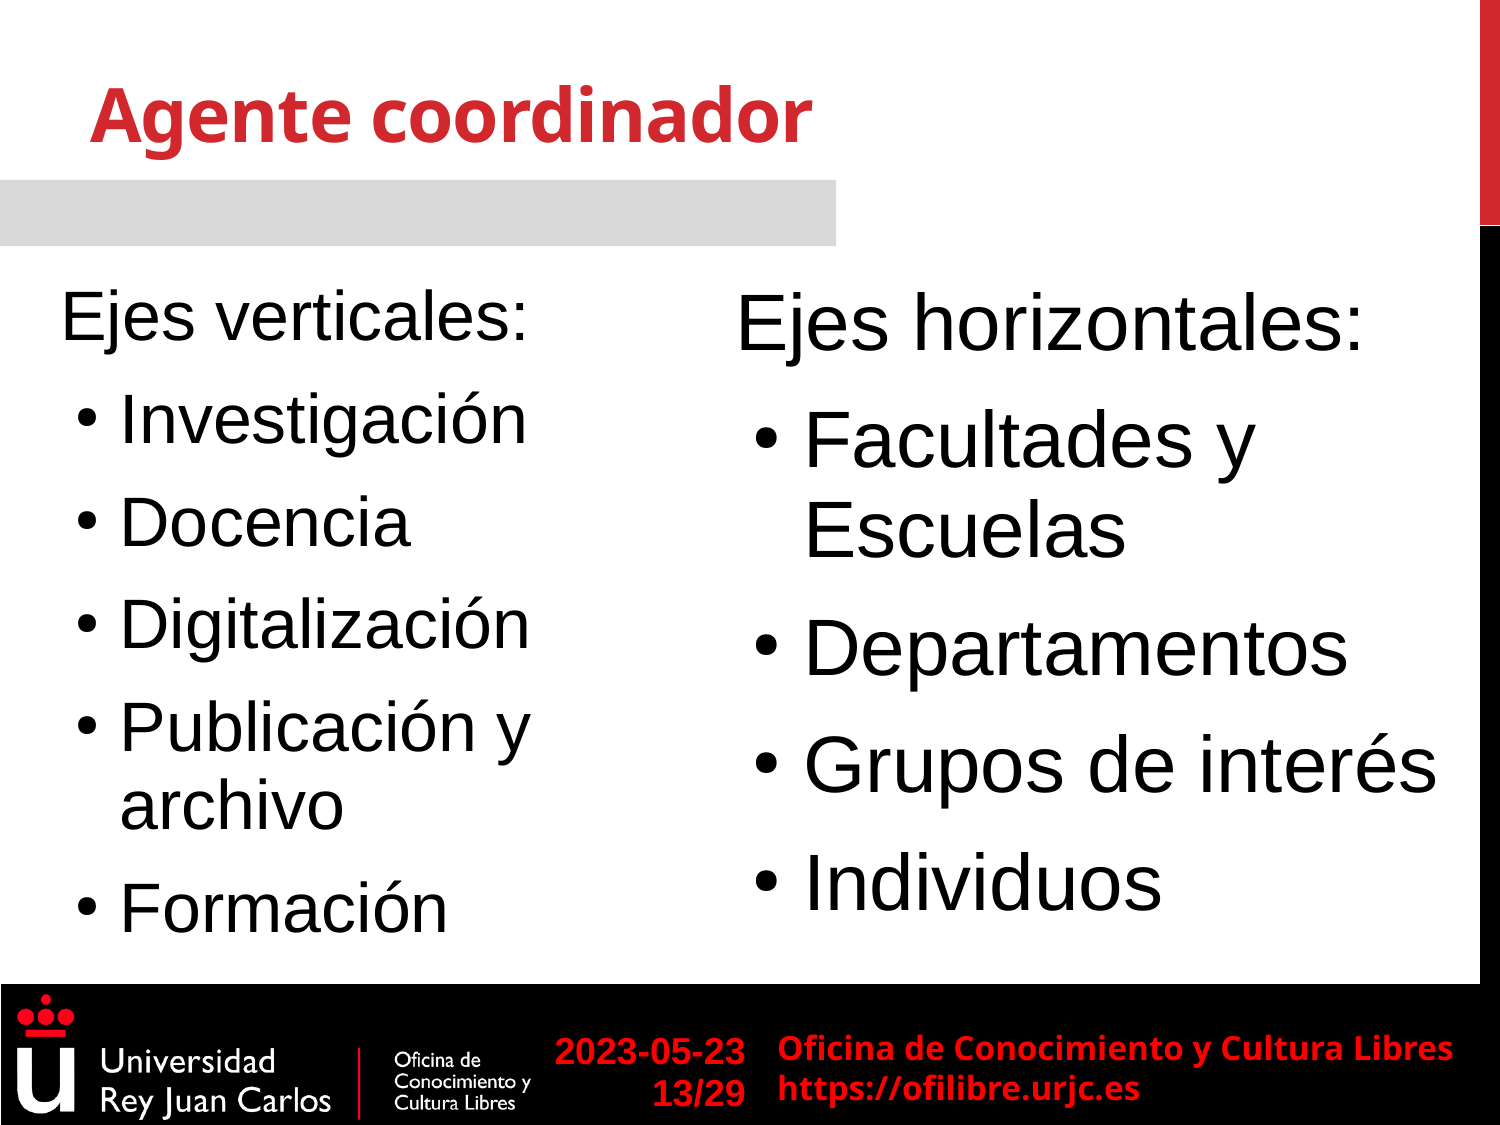

Agente coordinador
# Ejes verticales:
Investigación
Docencia
Digitalización
Publicación y archivo
Formación
Ejes horizontales:
Facultades y Escuelas
Departamentos
Grupos de interés
Individuos